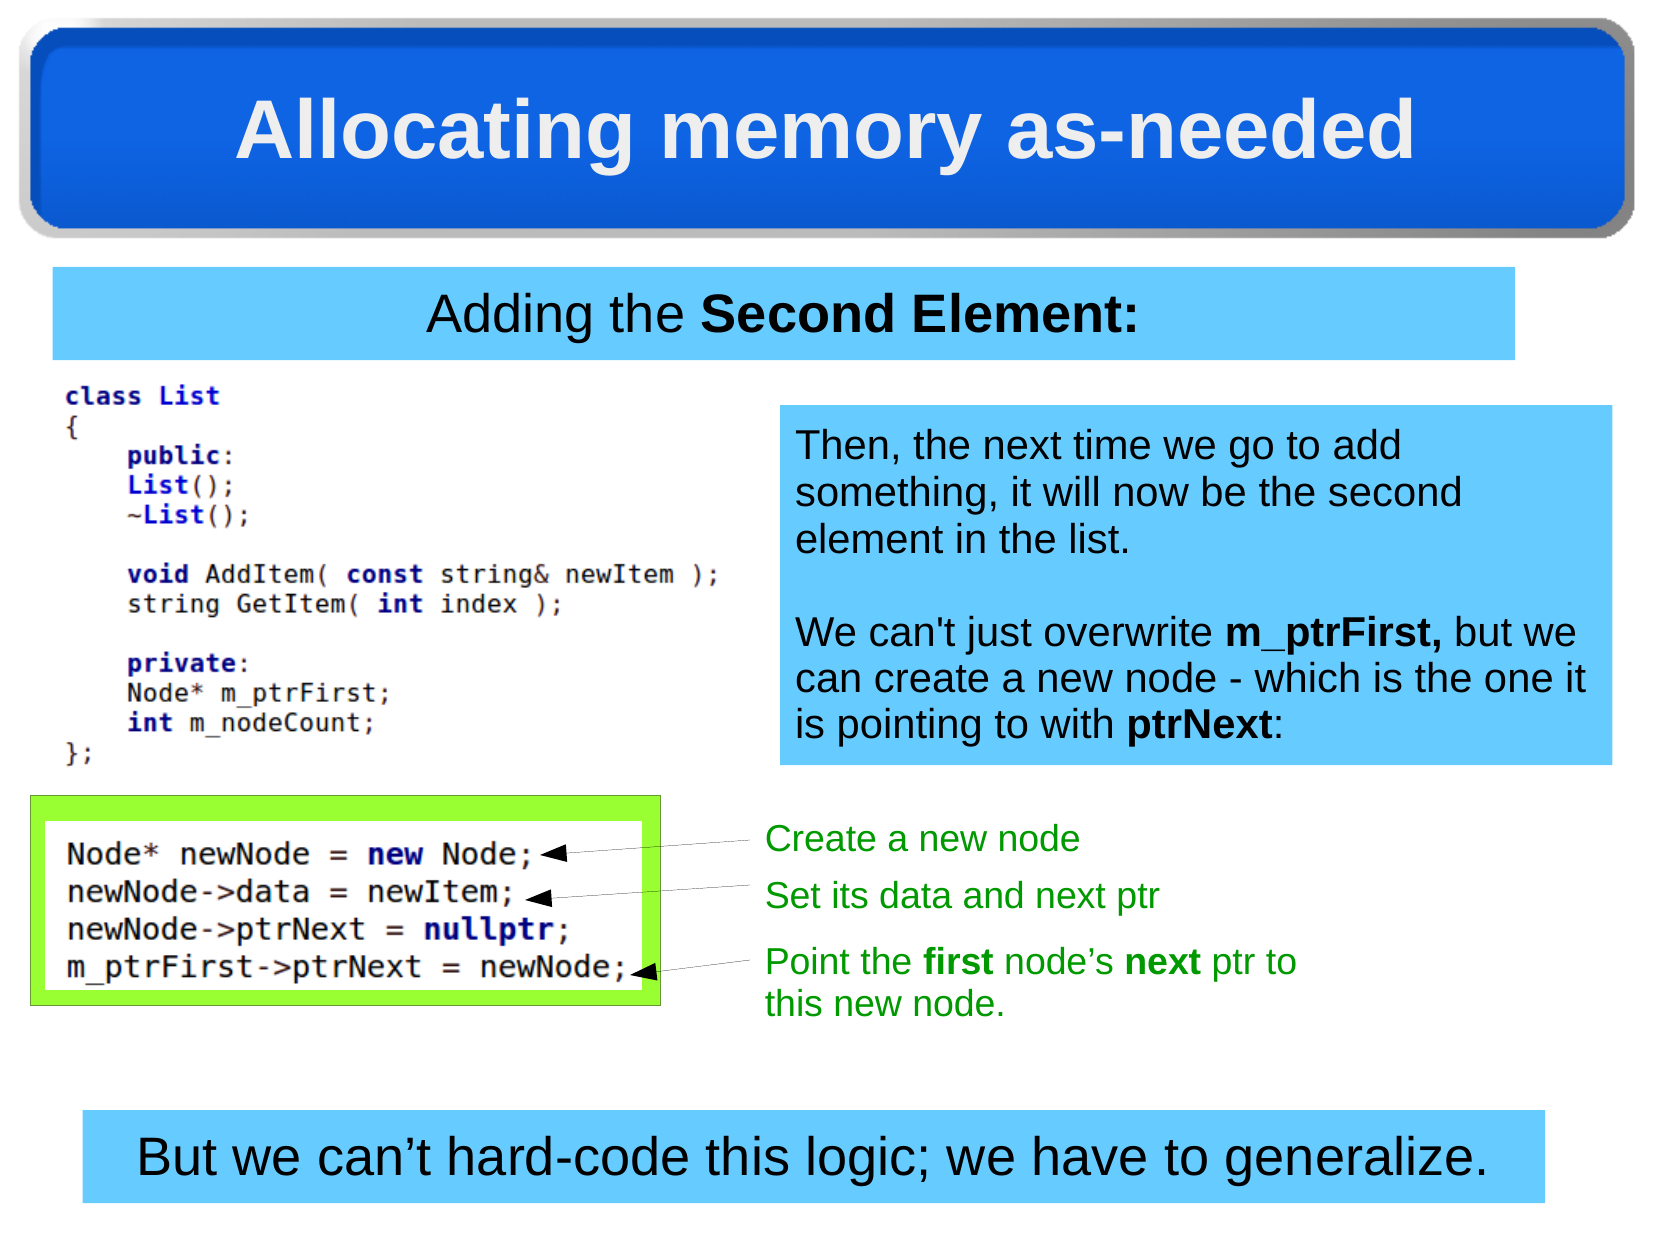

# Allocating memory as-needed
Adding the Second Element:
Then, the next time we go to add something, it will now be the second element in the list.
We can't just overwrite m_ptrFirst, but we can create a new node - which is the one it is pointing to with ptrNext:
Create a new node
Set its data and next ptr
Point the first node’s next ptr to this new node.
But we can’t hard-code this logic; we have to generalize.